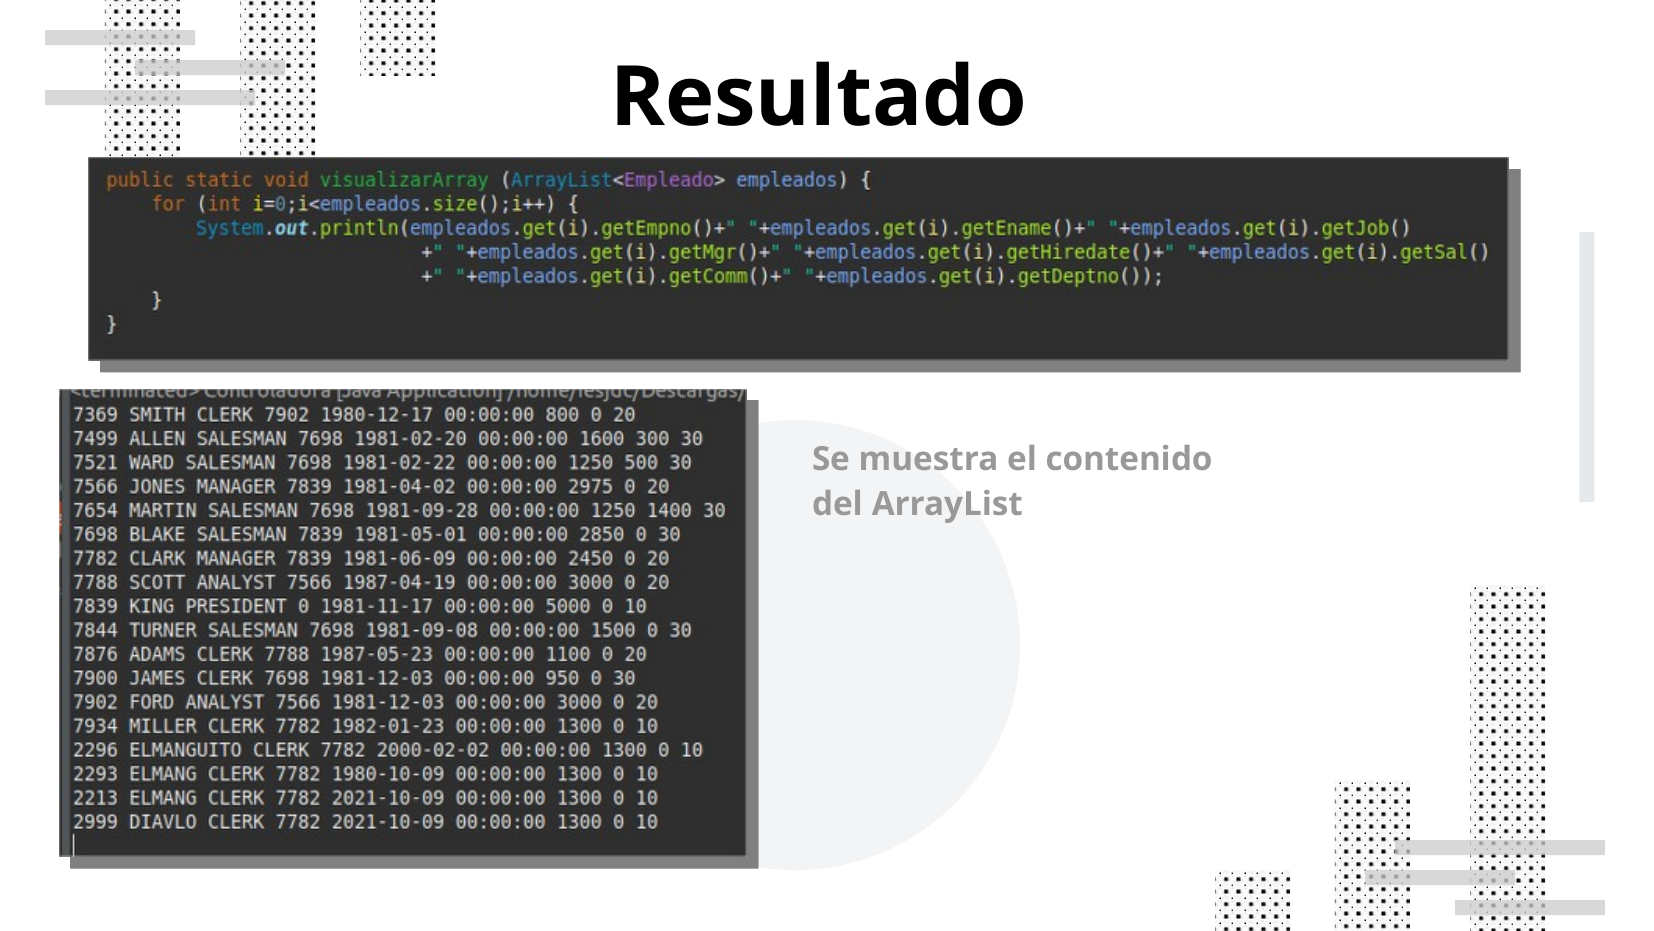

Resultado
Se muestra el contenido
del ArrayList